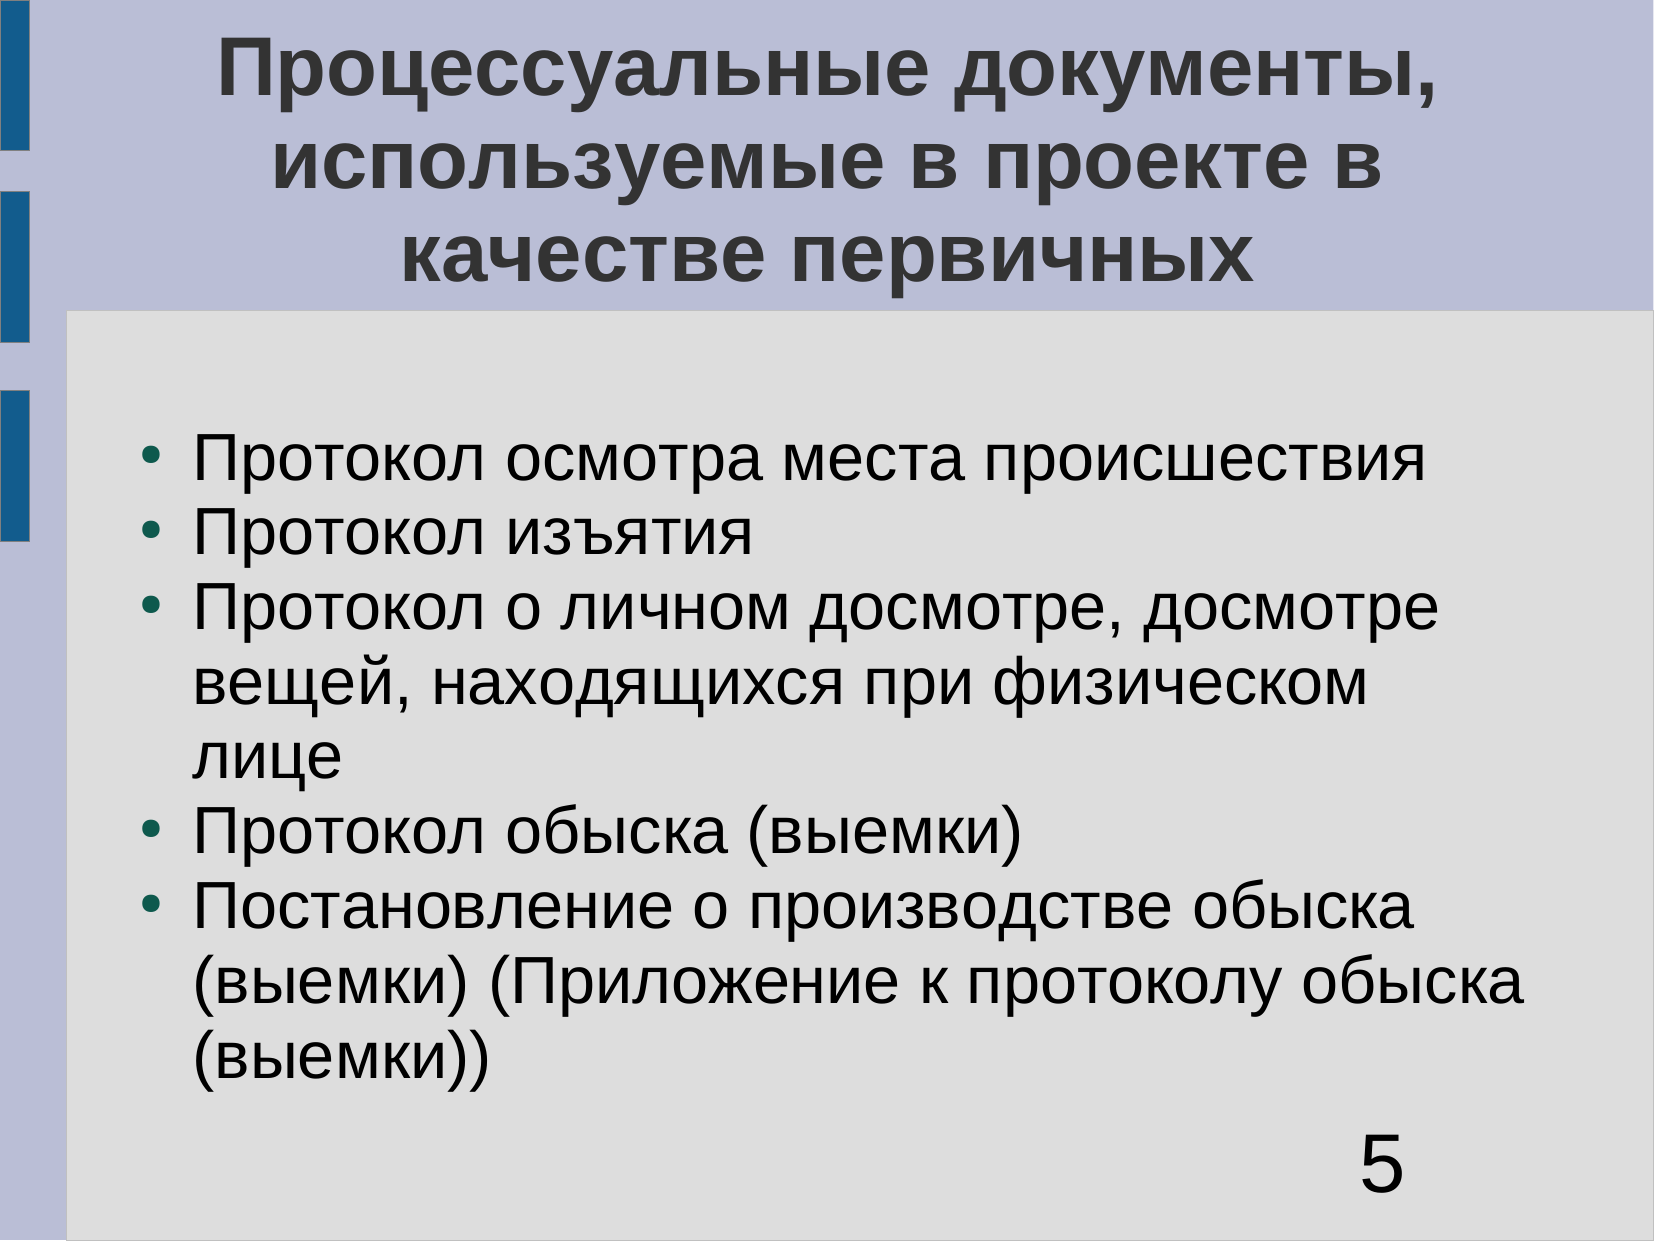

# Процессуальные документы, используемые в проекте в качестве первичных
Протокол осмотра места происшествия
Протокол изъятия
Протокол о личном досмотре, досмотре вещей, находящихся при физическом лице
Протокол обыска (выемки)
Постановление о производстве обыска (выемки) (Приложение к протоколу обыска (выемки))